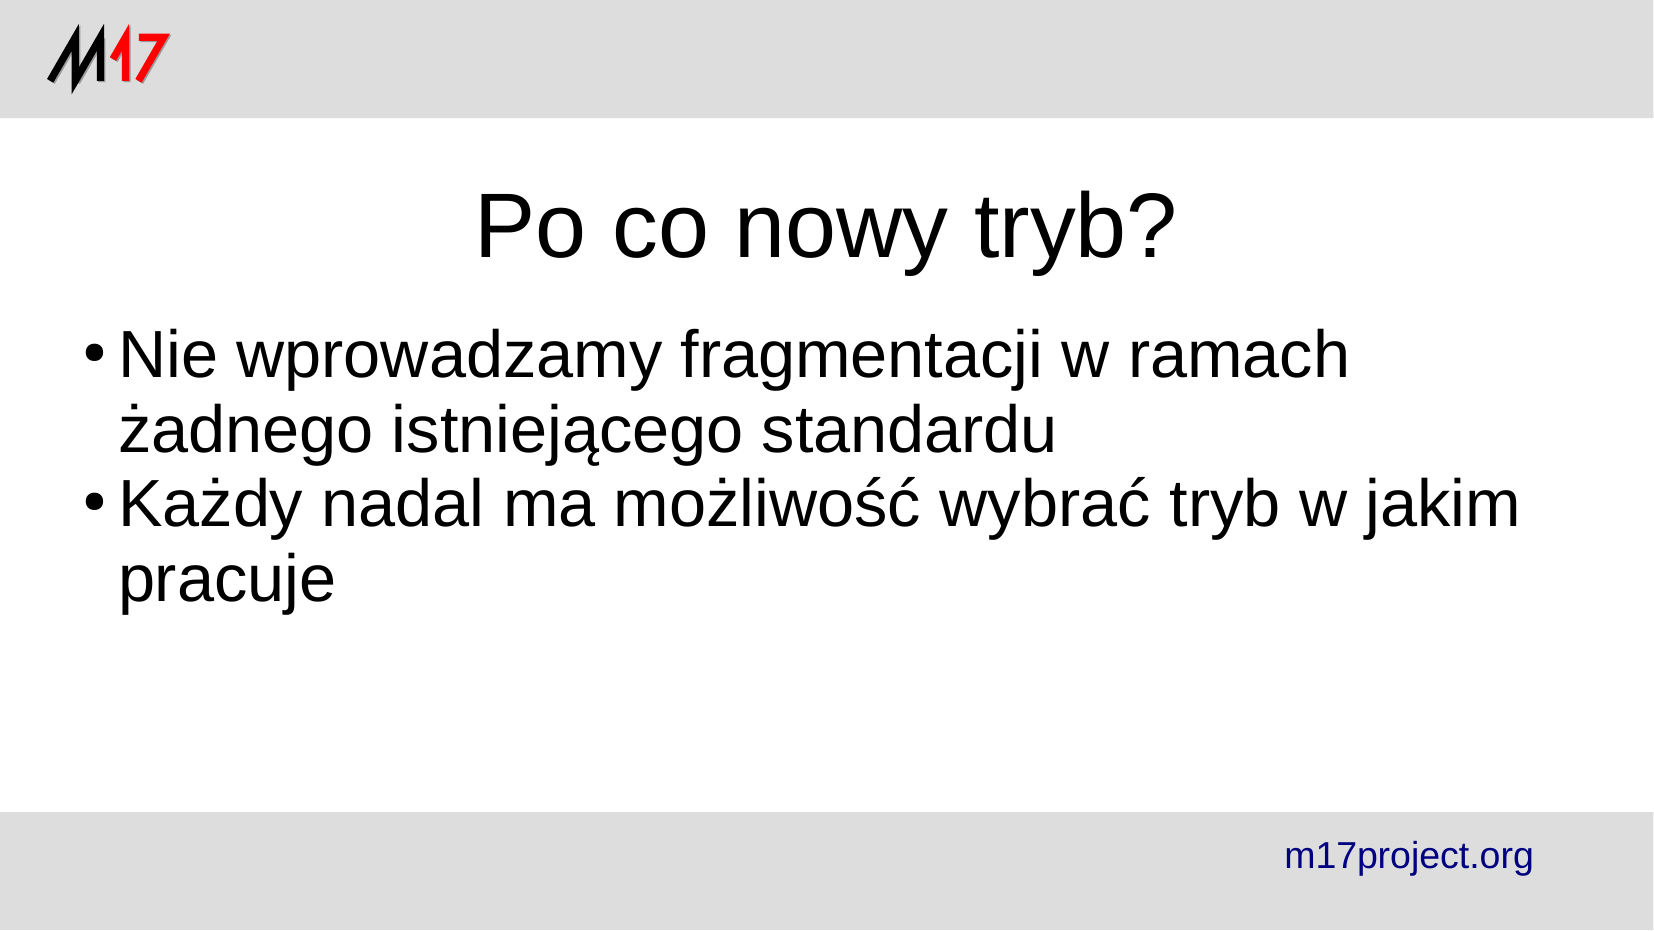

# Po co nowy tryb?
Nie wprowadzamy fragmentacji w ramach żadnego istniejącego standardu
Każdy nadal ma możliwość wybrać tryb w jakim pracuje
m17project.org